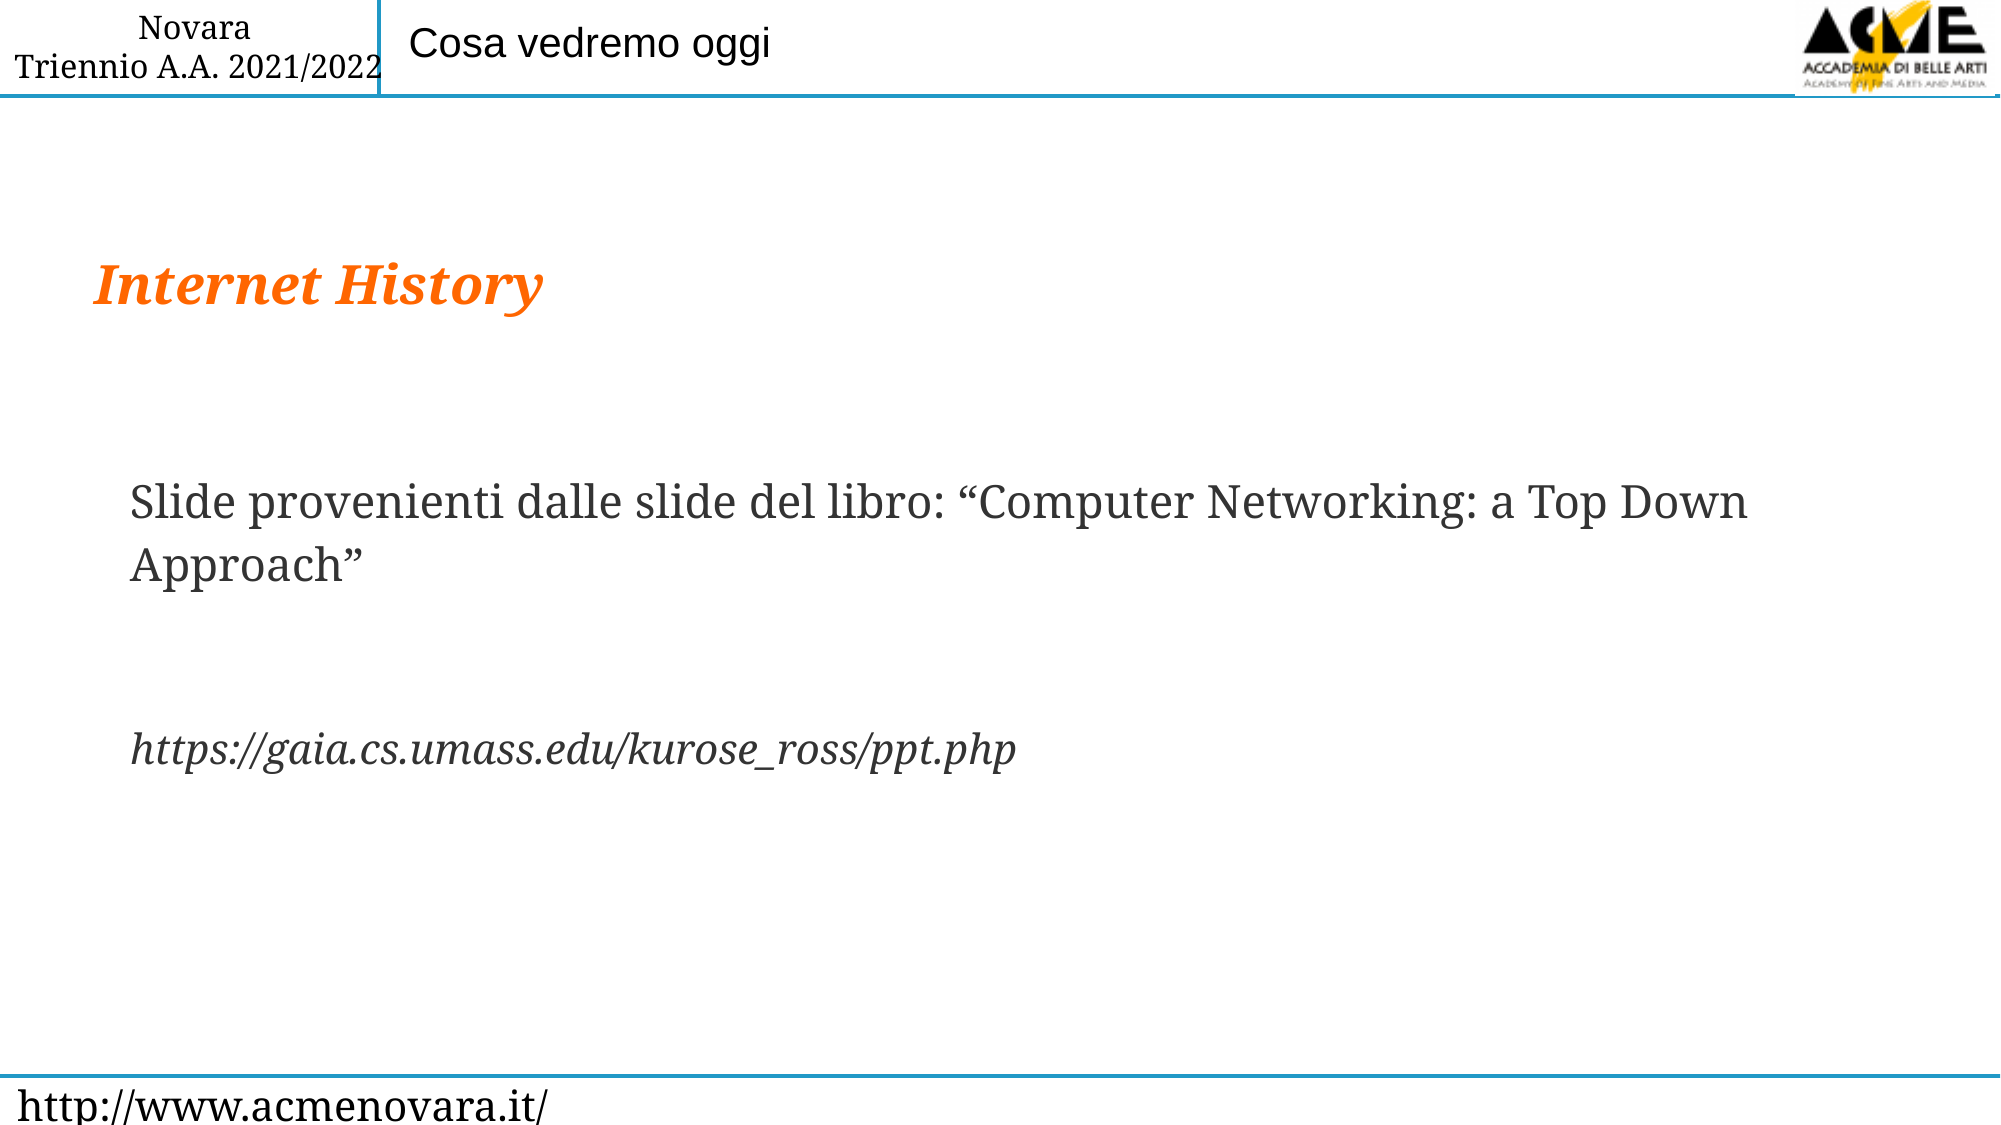

# Cosa vedremo oggi
Internet History
Slide provenienti dalle slide del libro: “Computer Networking: a Top Down Approach”
https://gaia.cs.umass.edu/kurose_ross/ppt.php